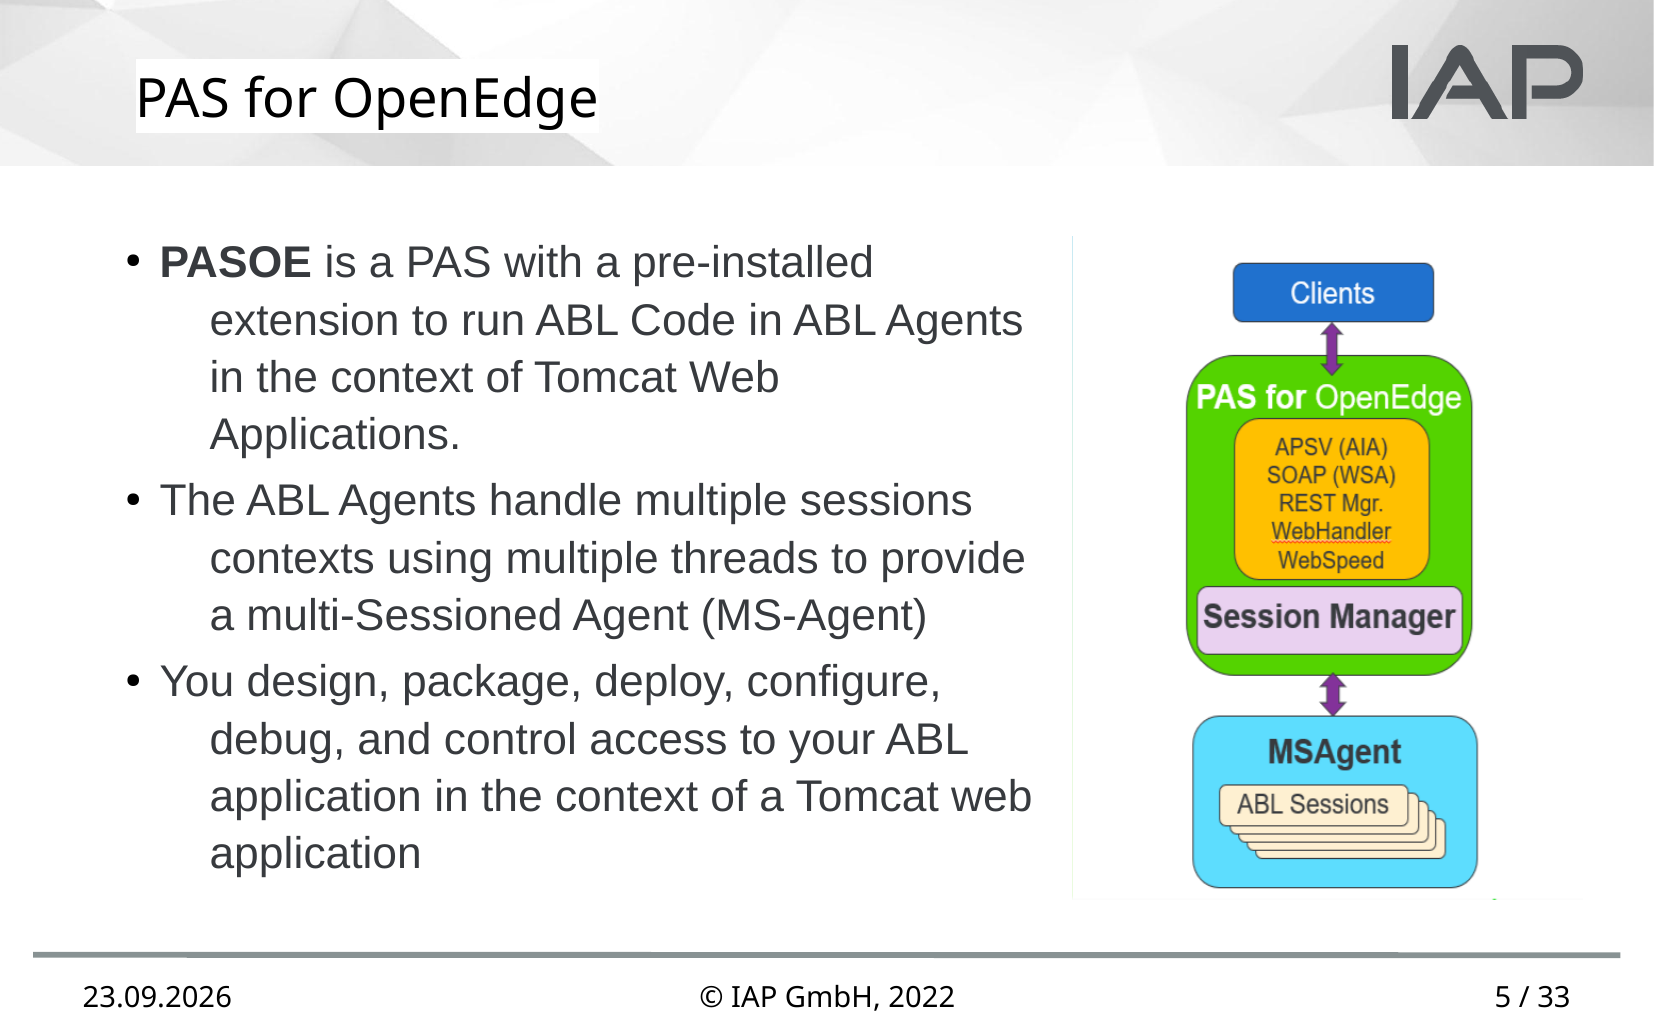

# PAS for OpenEdge
PASOE is a PAS with a pre-installed extension to run ABL Code in ABL Agents in the context of Tomcat Web Applications.
The ABL Agents handle multiple sessions contexts using multiple threads to provide a multi-Sessioned Agent (MS-Agent)
You design, package, deploy, configure, debug, and control access to your ABL application in the context of a Tomcat web application
© IAP GmbH, 2022
5